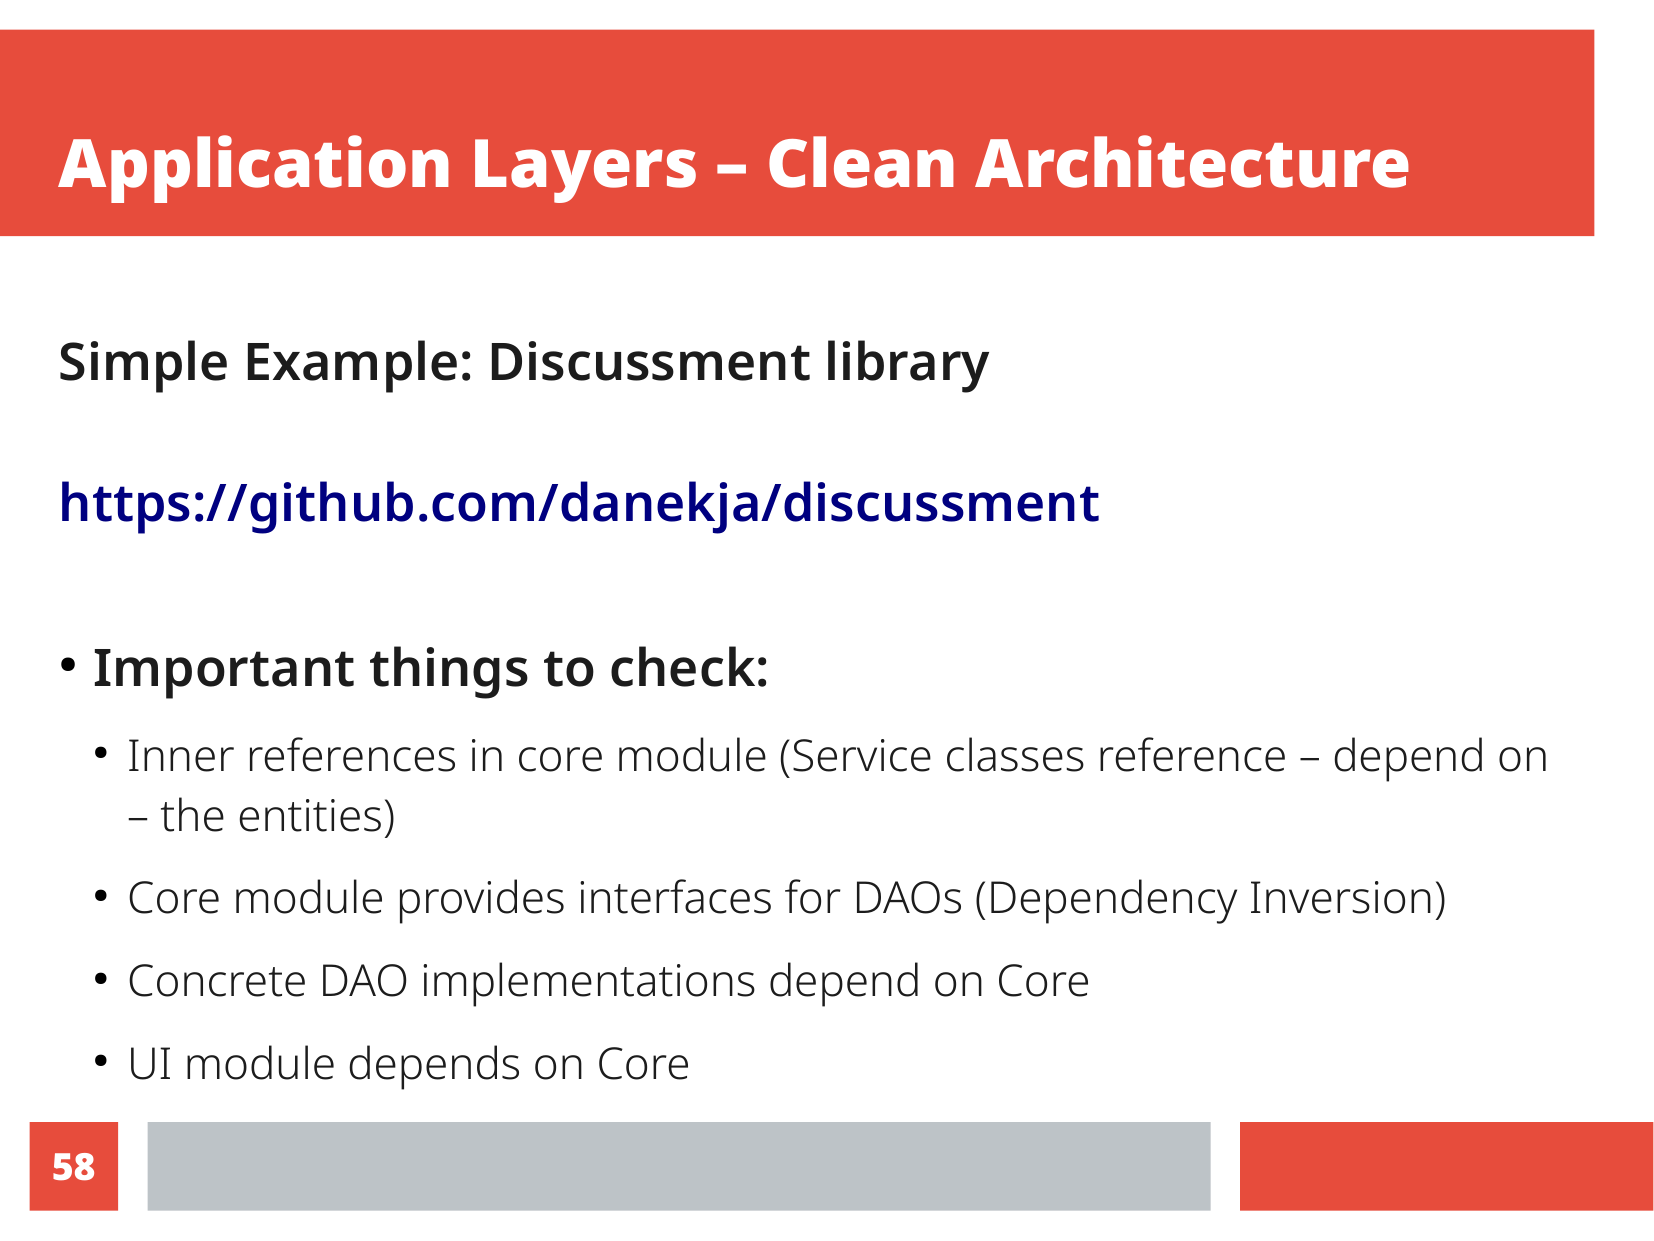

# Application Layers – Clean Architecture
Simple Example: Discussment library
https://github.com/danekja/discussment
Important things to check:
Inner references in core module (Service classes reference – depend on – the entities)
Core module provides interfaces for DAOs (Dependency Inversion)
Concrete DAO implementations depend on Core
UI module depends on Core
58